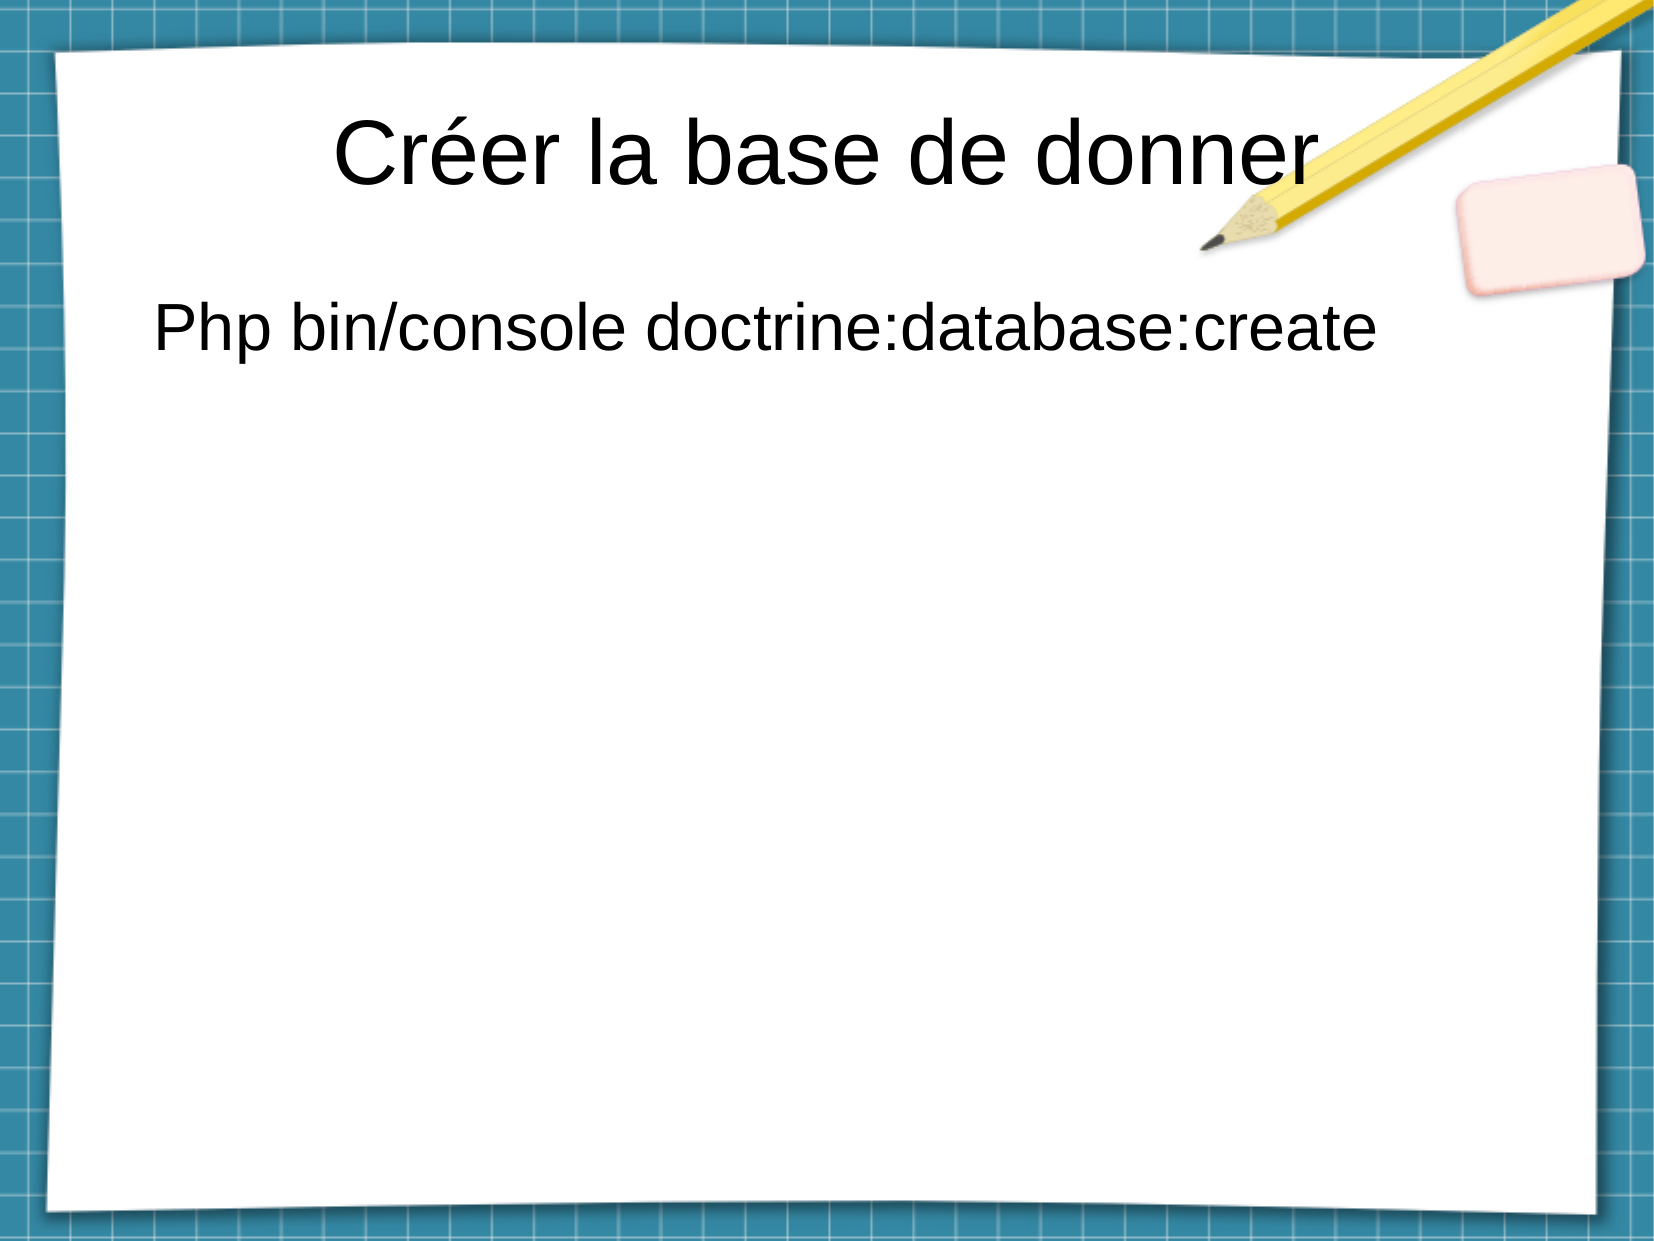

# Créer la base de donner
Php bin/console doctrine:database:create